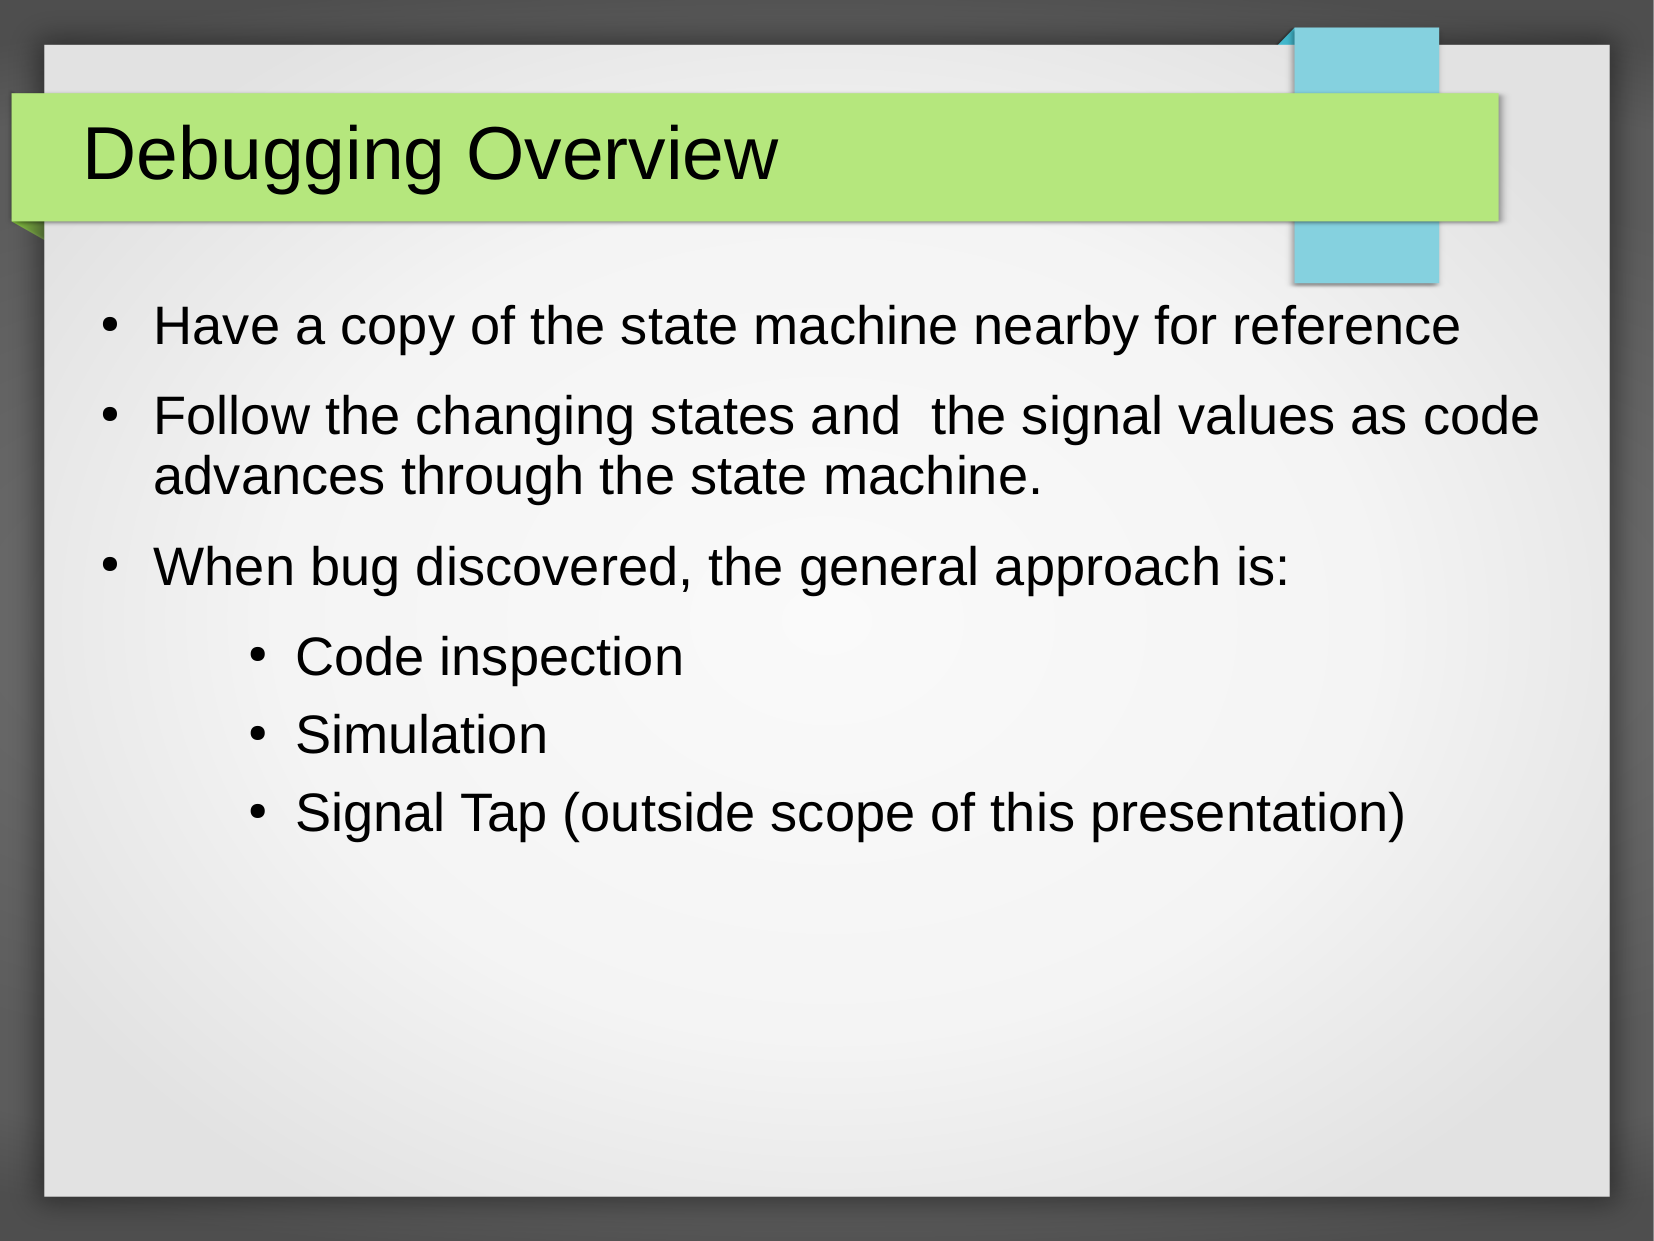

# Debugging Overview
Have a copy of the state machine nearby for reference
Follow the changing states and the signal values as code advances through the state machine.
When bug discovered, the general approach is:
Code inspection
Simulation
Signal Tap (outside scope of this presentation)